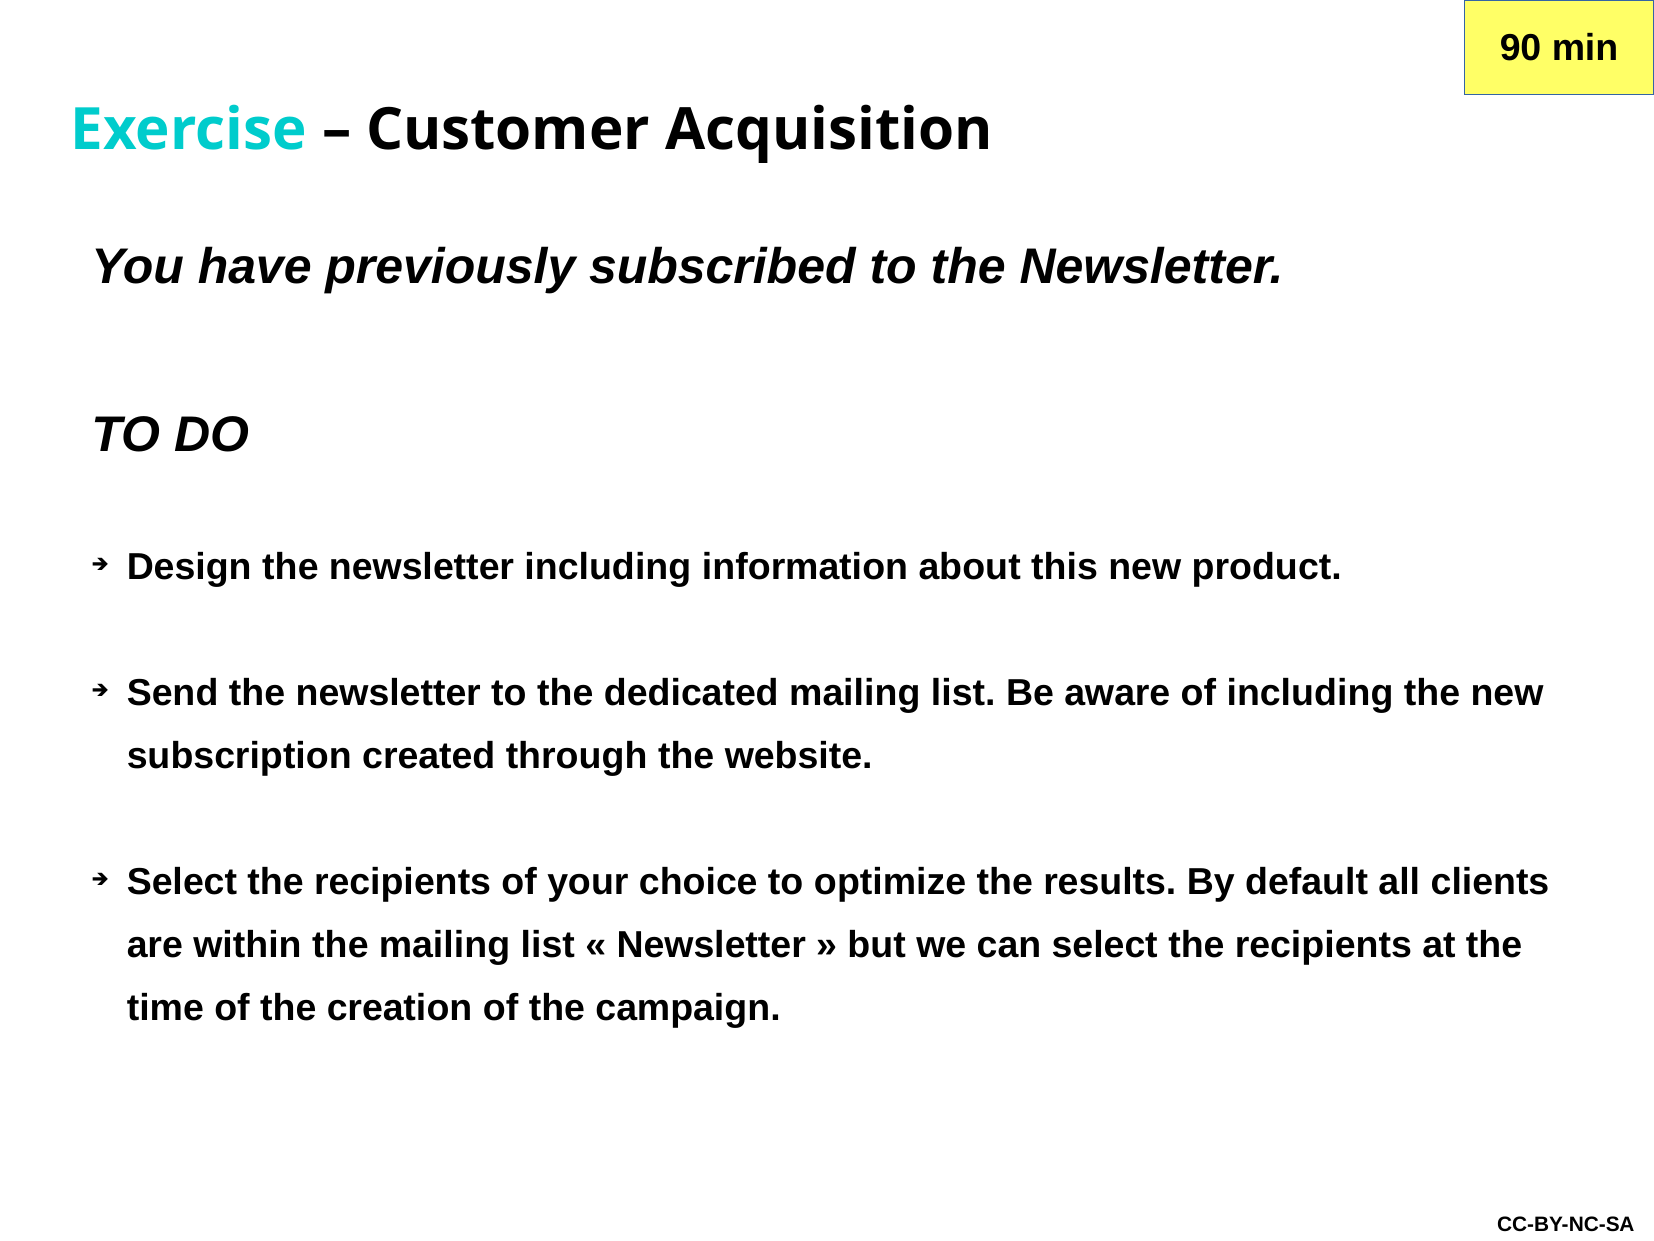

90 min
# Exercise – Customer Acquisition
You have previously subscribed to the Newsletter.
TO DO
Design the newsletter including information about this new product.
Send the newsletter to the dedicated mailing list. Be aware of including the new subscription created through the website.
Select the recipients of your choice to optimize the results. By default all clients are within the mailing list « Newsletter » but we can select the recipients at the time of the creation of the campaign.
CC-BY-NC-SA